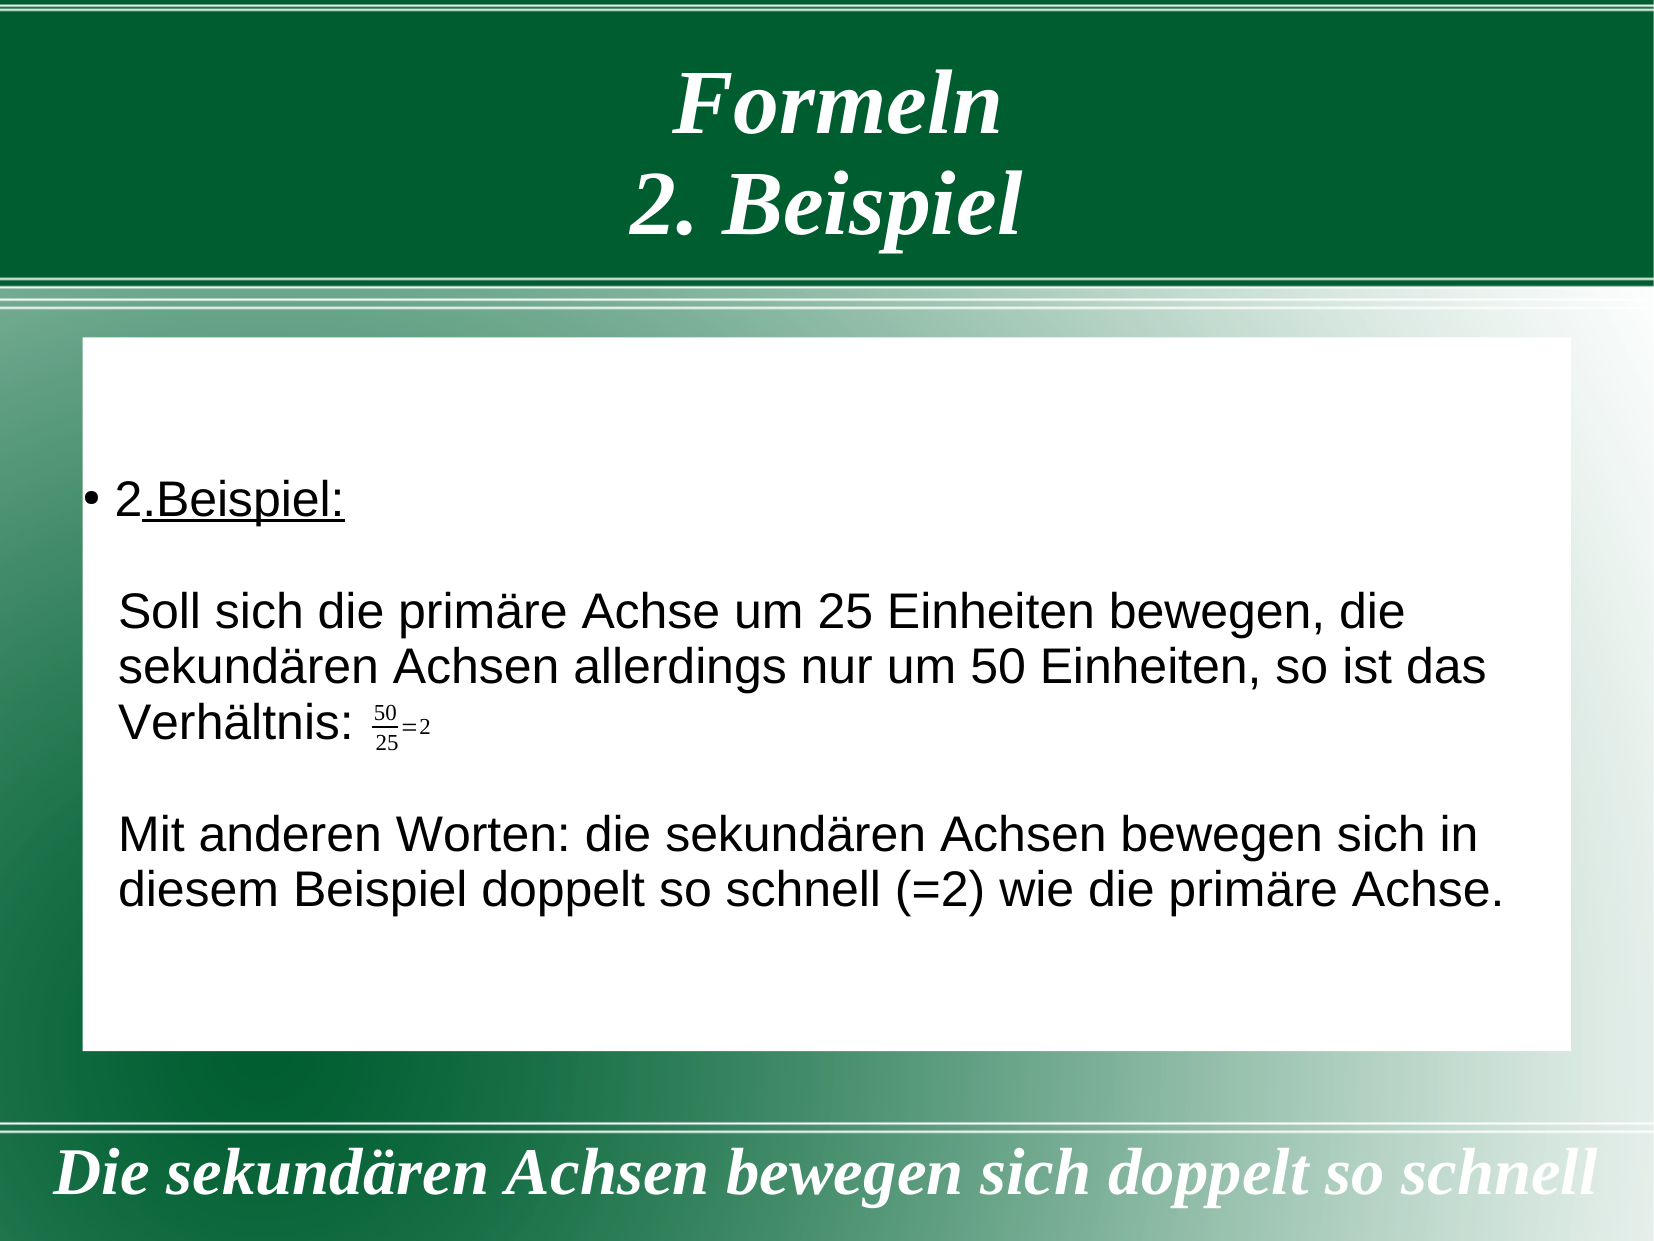

# Formeln 2. Beispiel
 2.Beispiel:
Soll sich die primäre Achse um 25 Einheiten bewegen, die sekundären Achsen allerdings nur um 50 Einheiten, so ist das Verhältnis:
Mit anderen Worten: die sekundären Achsen bewegen sich in diesem Beispiel doppelt so schnell (=2) wie die primäre Achse.
Die sekundären Achsen bewegen sich doppelt so schnell